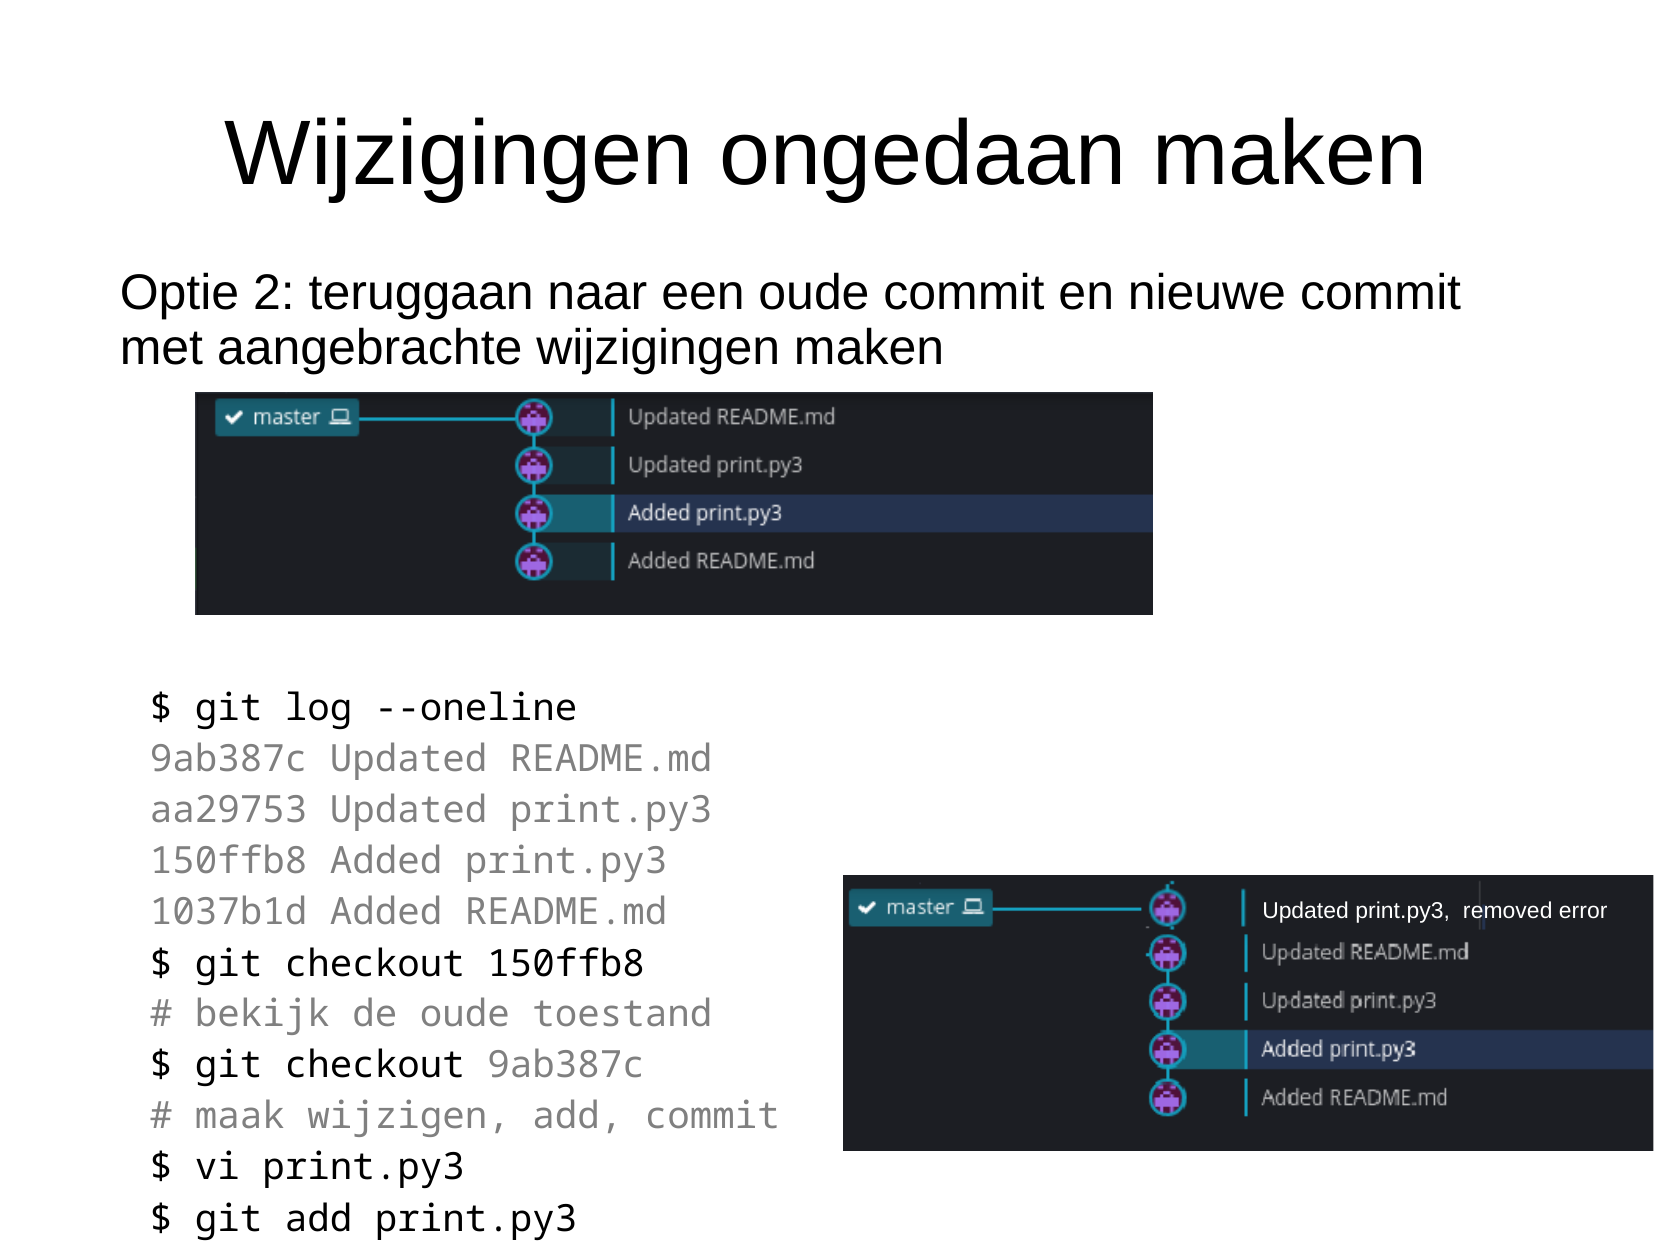

# Wijzigingen ongedaan maken
Optie 2: teruggaan naar een oude commit en nieuwe commit met aangebrachte wijzigingen maken
$ git log --oneline
9ab387c Updated README.md
aa29753 Updated print.py3
150ffb8 Added print.py3
1037b1d Added README.md
$ git checkout 150ffb8
# bekijk de oude toestand
$ git checkout 9ab387c
# maak wijzigen, add, commit
$ vi print.py3
$ git add print.py3
$ git commit -m "Updated print.py3, removed error"
Updated print.py3, removed error